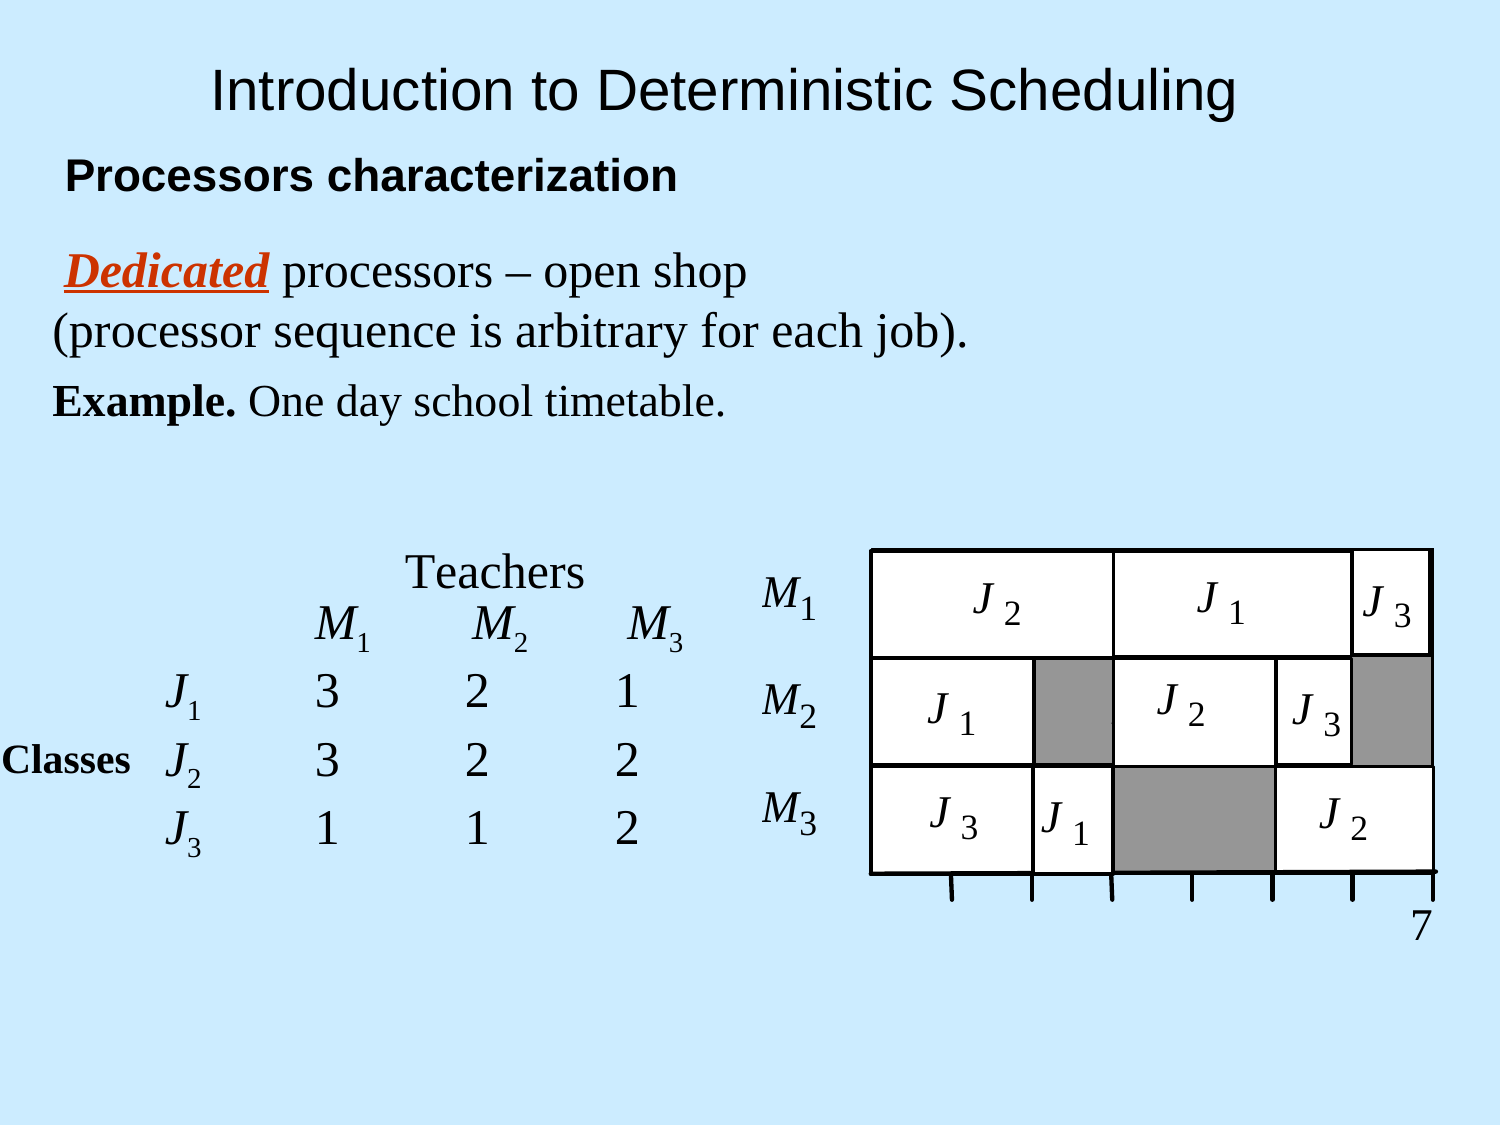

# Introduction to Deterministic Scheduling
Processors characterization
 Dedicated processors – open shop
(processor sequence is arbitrary for each job).
Example. One day school timetable.
Teachers
	M1	 M2 	 M3
J1	3	2	1
J2	3	2	2
J3	1	1	2
Classes